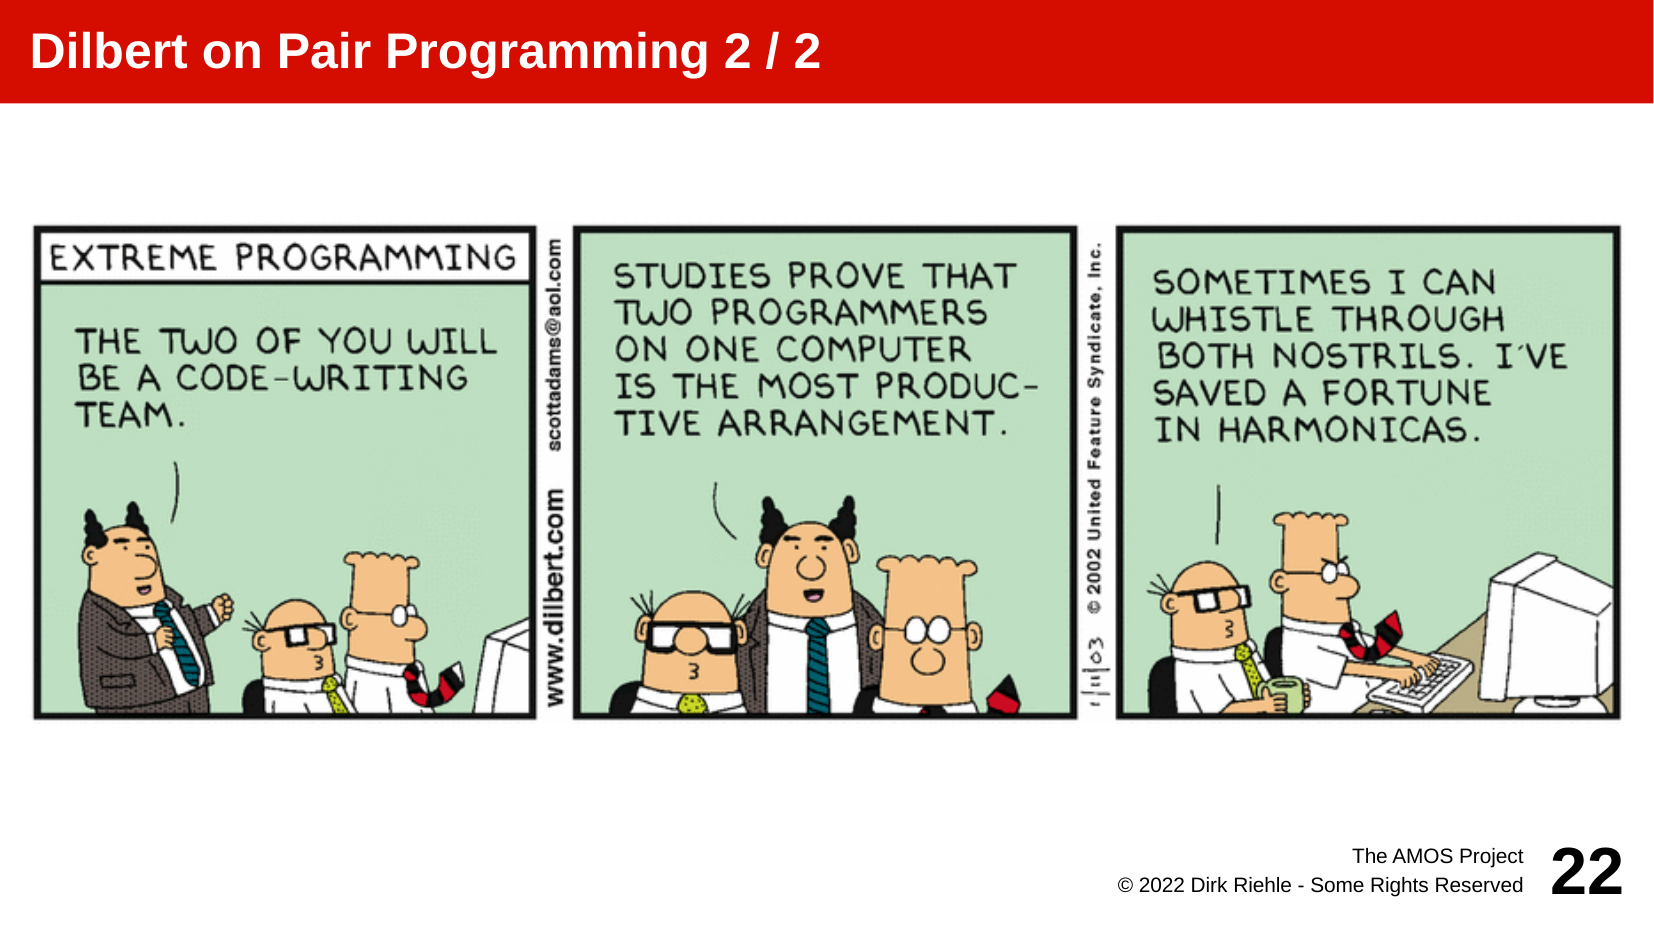

# Dilbert on Pair Programming 2 / 2
The AMOS Project
22
© 2022 Dirk Riehle - Some Rights Reserved